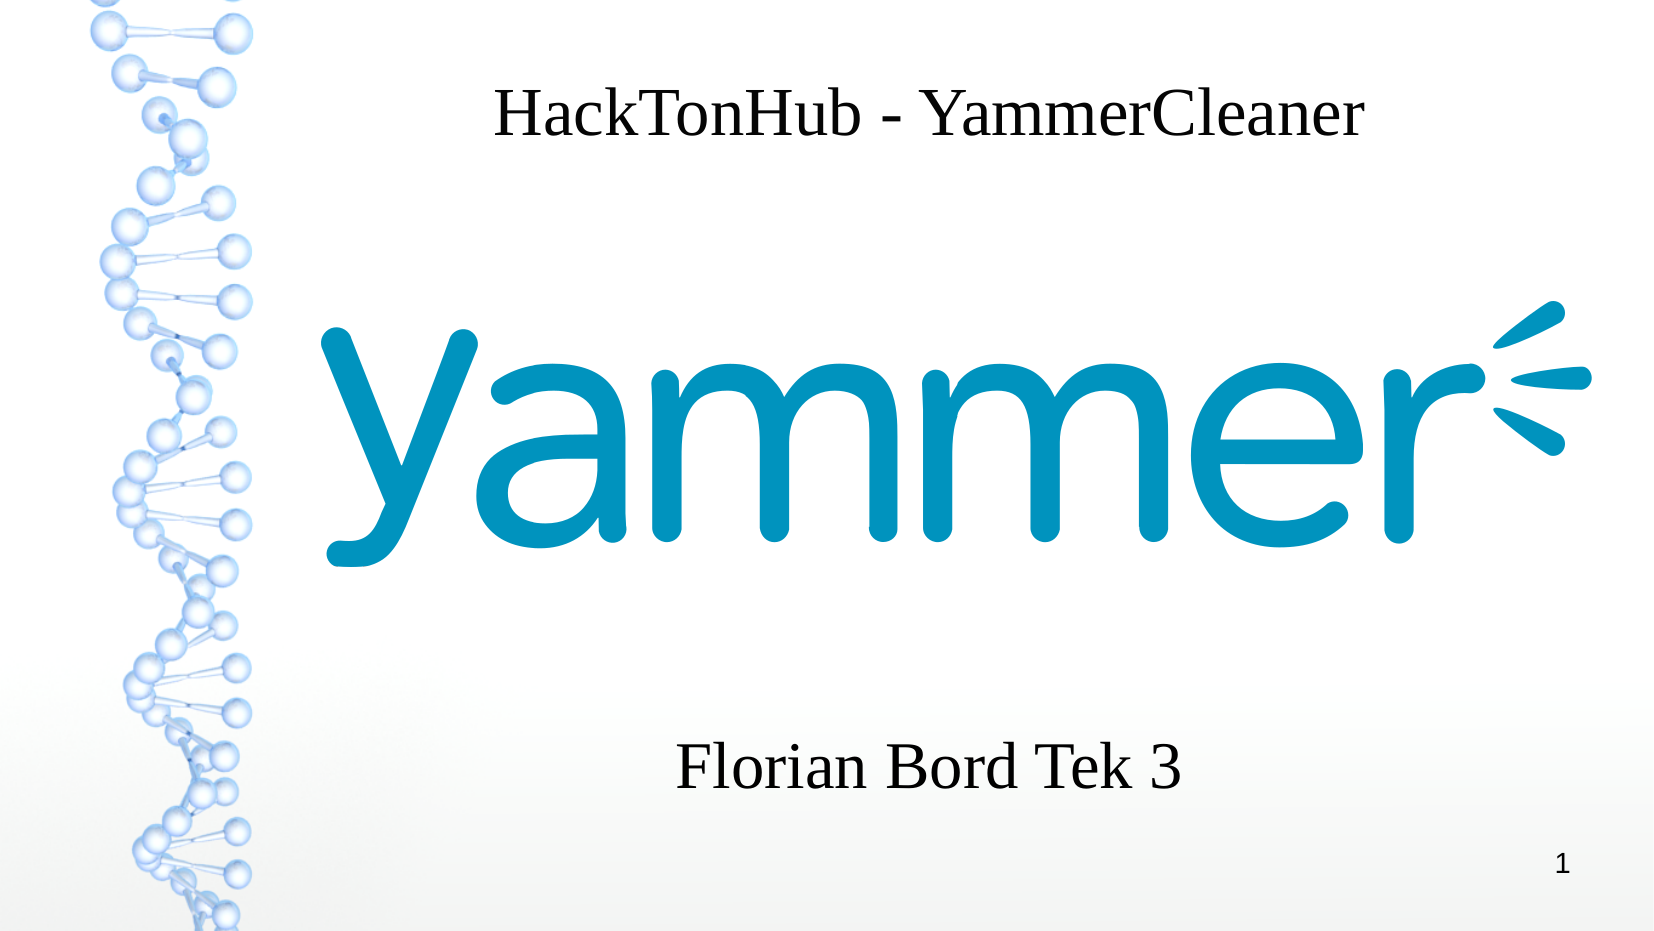

# HackTonHub - YammerCleaner
Florian Bord Tek 3
1